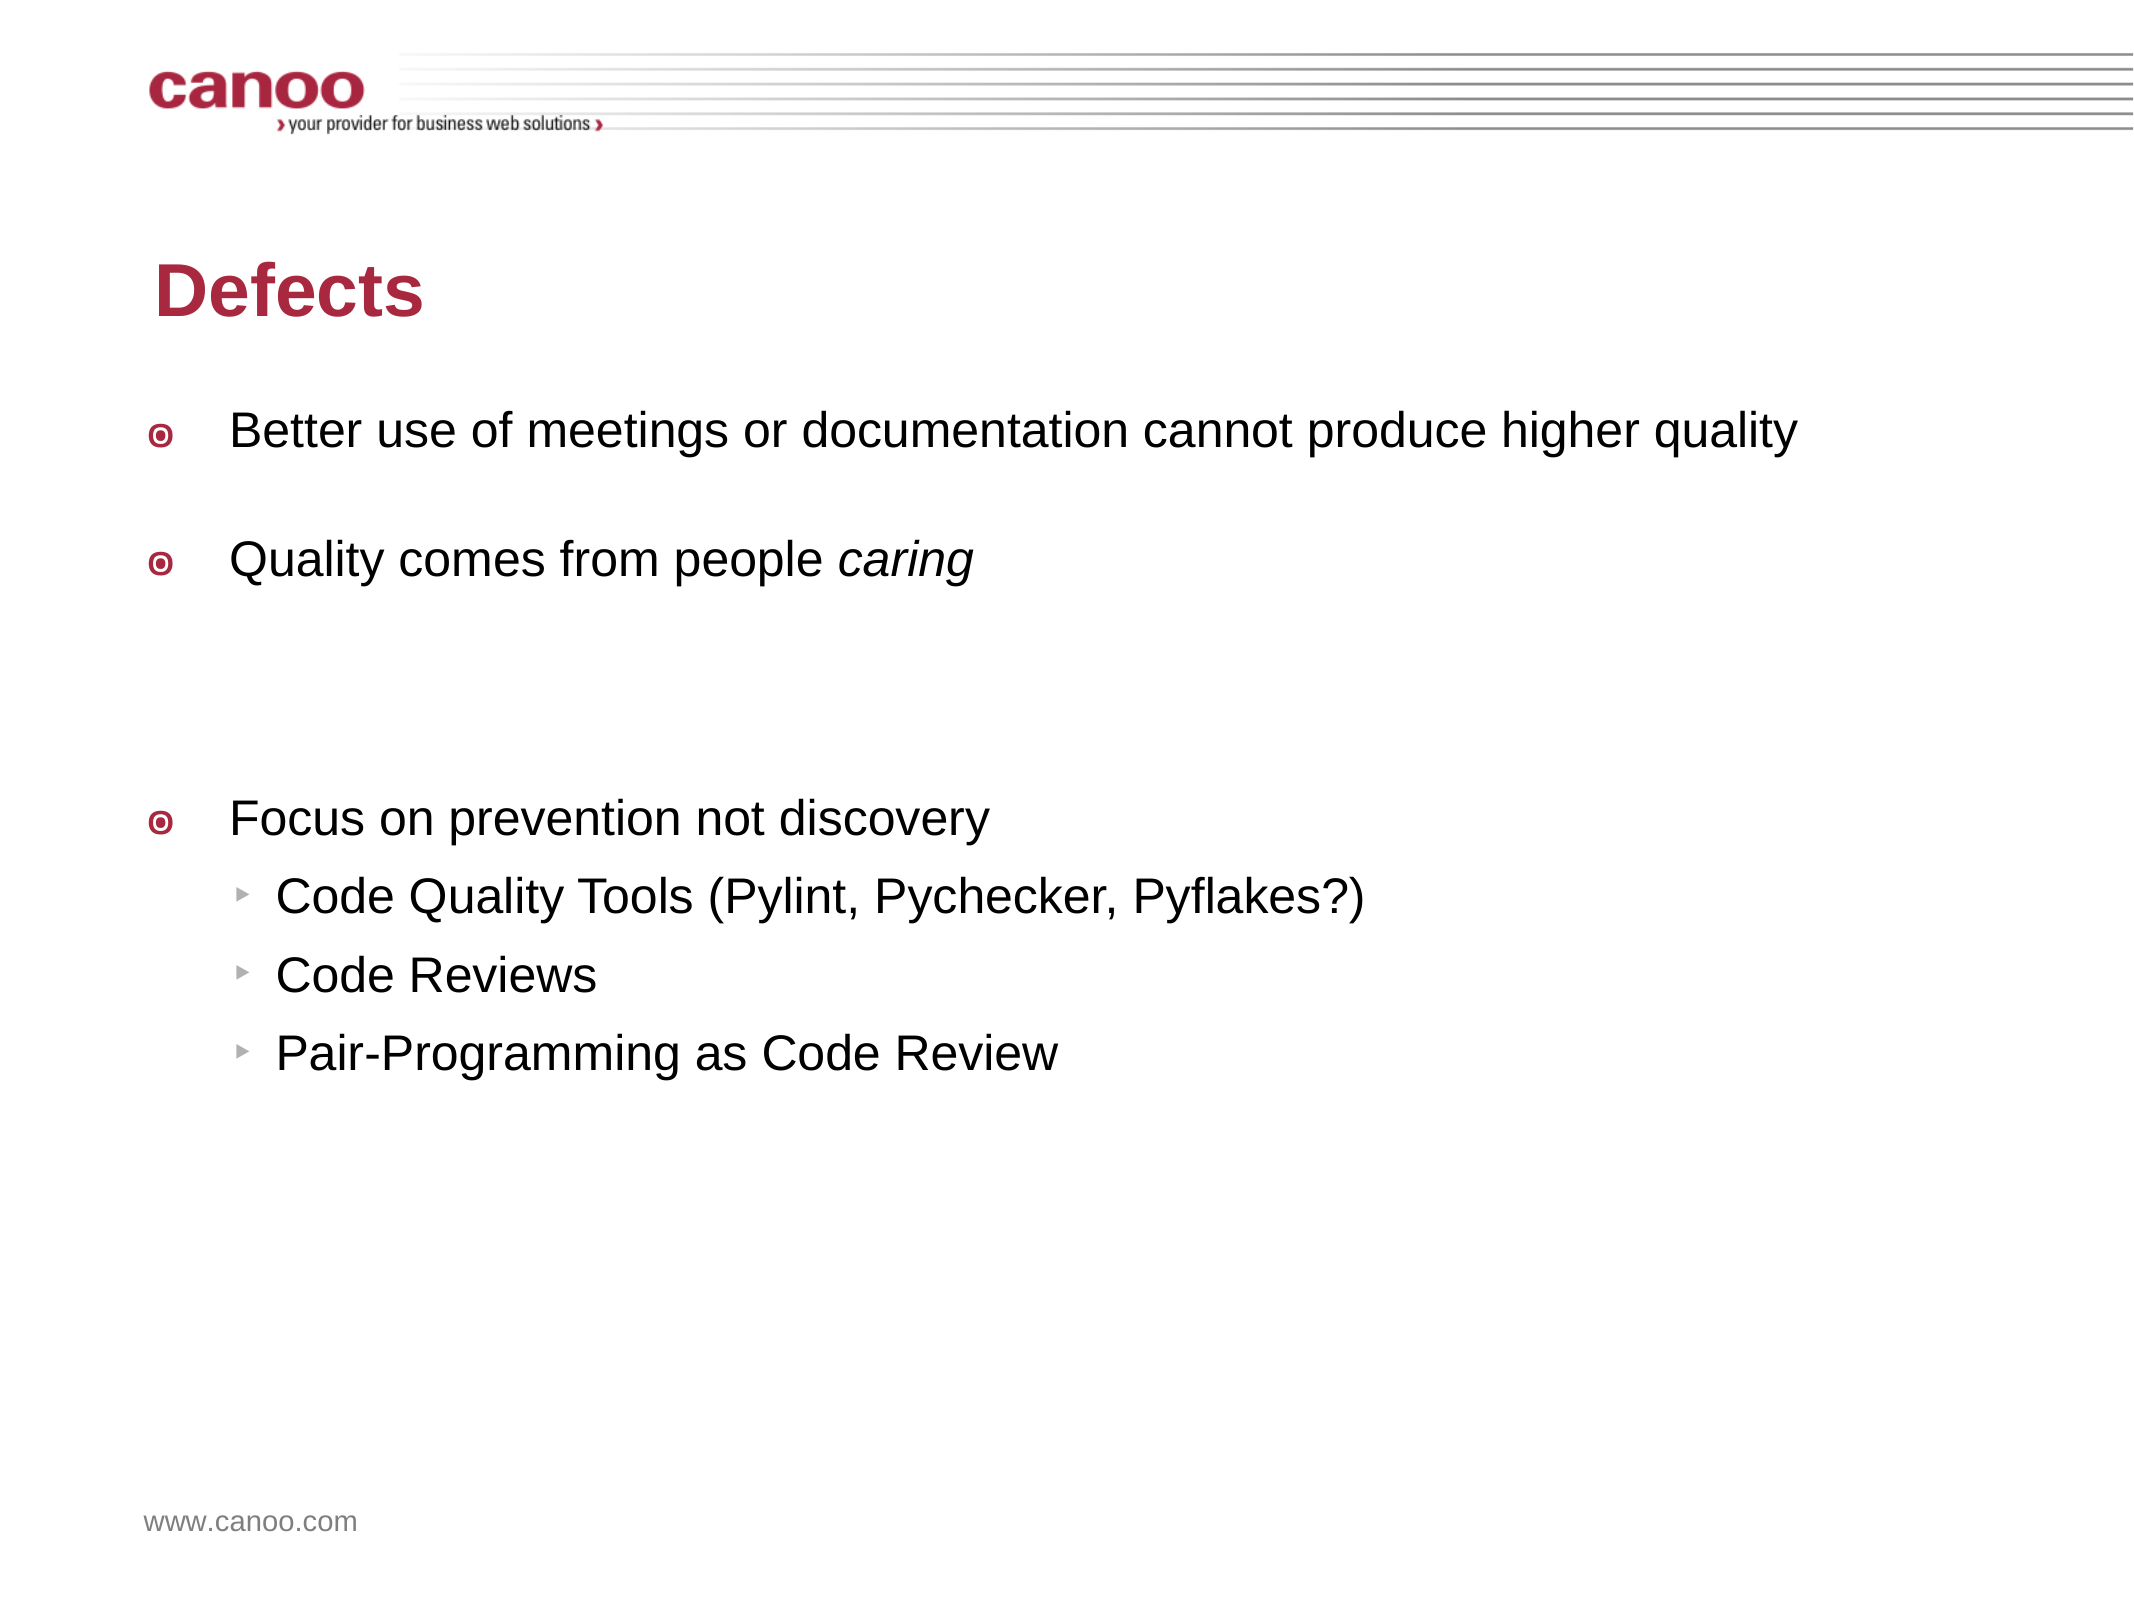

# Defects
Better use of meetings or documentation cannot produce higher quality
Quality comes from people caring
Focus on prevention not discovery
Code Quality Tools (Pylint, Pychecker, Pyflakes?)
Code Reviews
Pair-Programming as Code Review